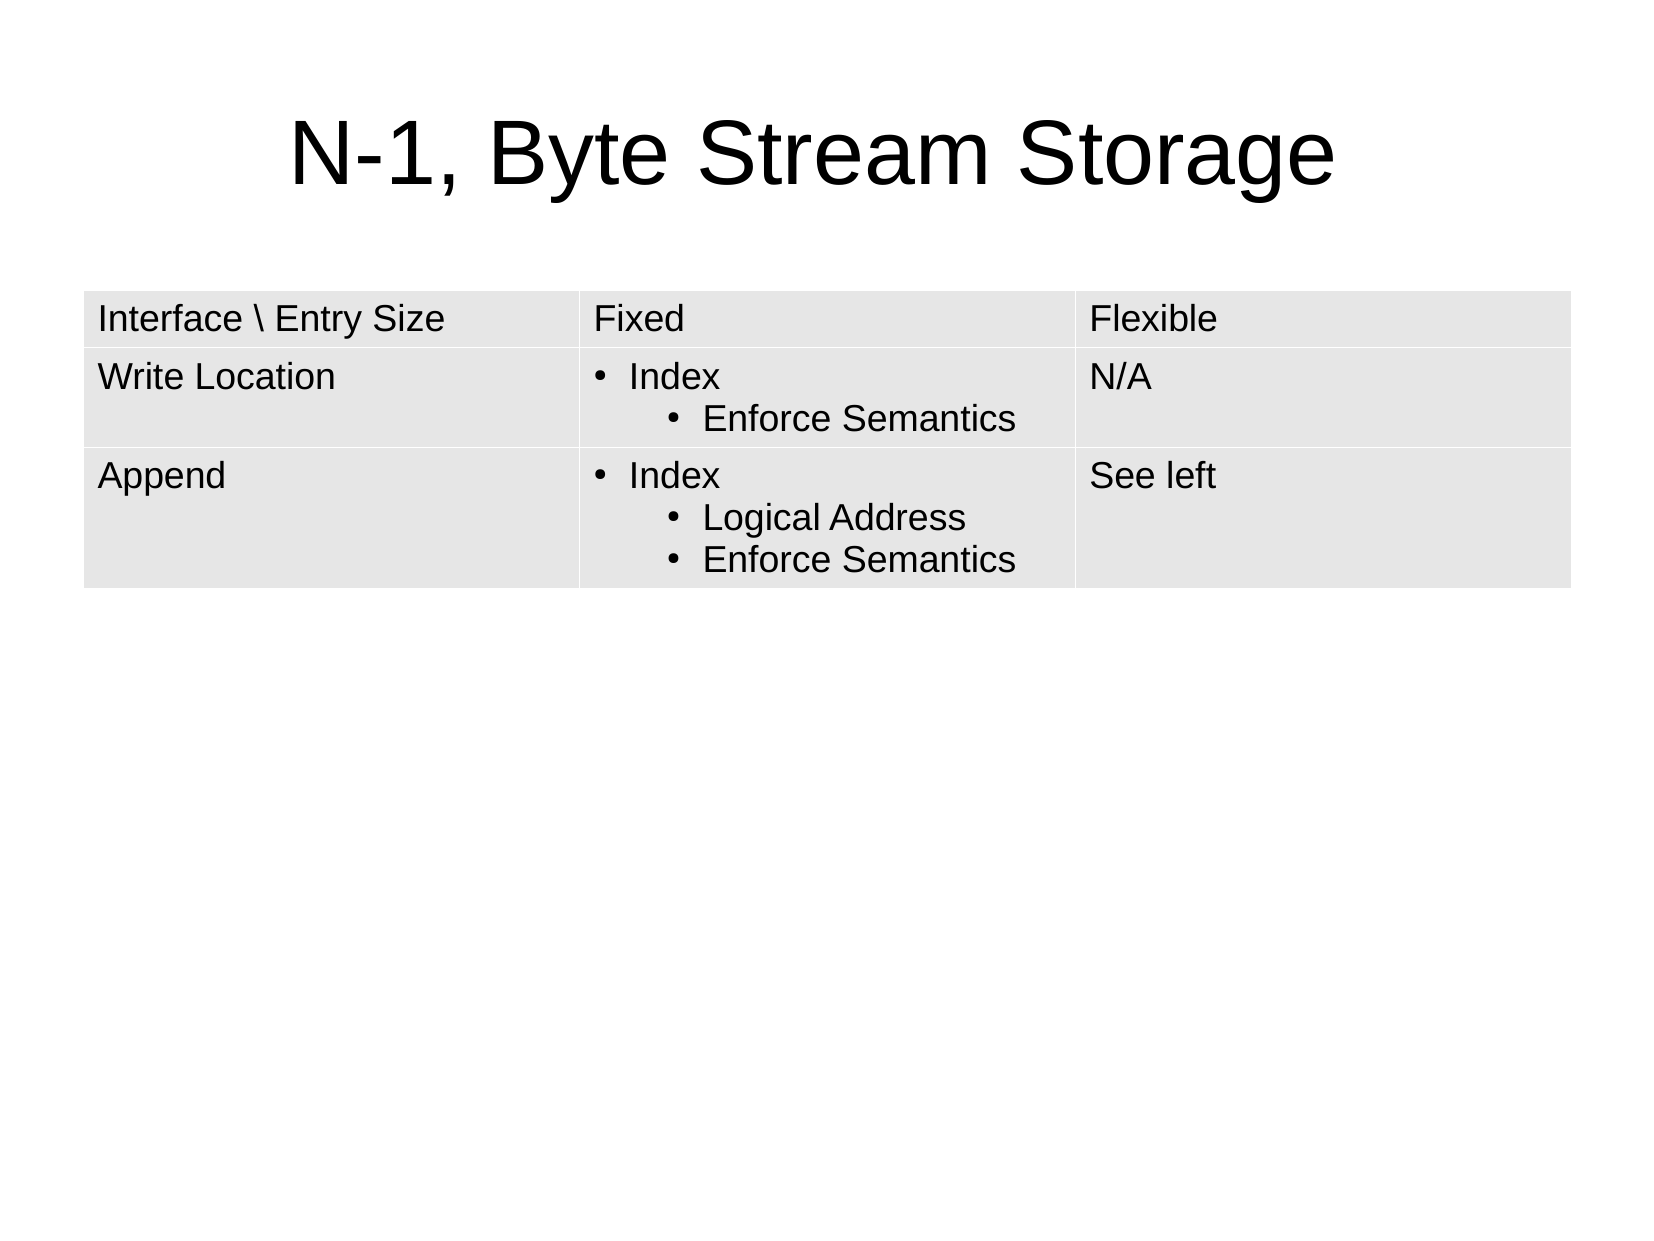

# N-1, Byte Stream Storage
| Interface \ Entry Size | Fixed | Flexible |
| --- | --- | --- |
| Write Location | Index Enforce Semantics | N/A |
| Append | Index Logical Address Enforce Semantics | See left |